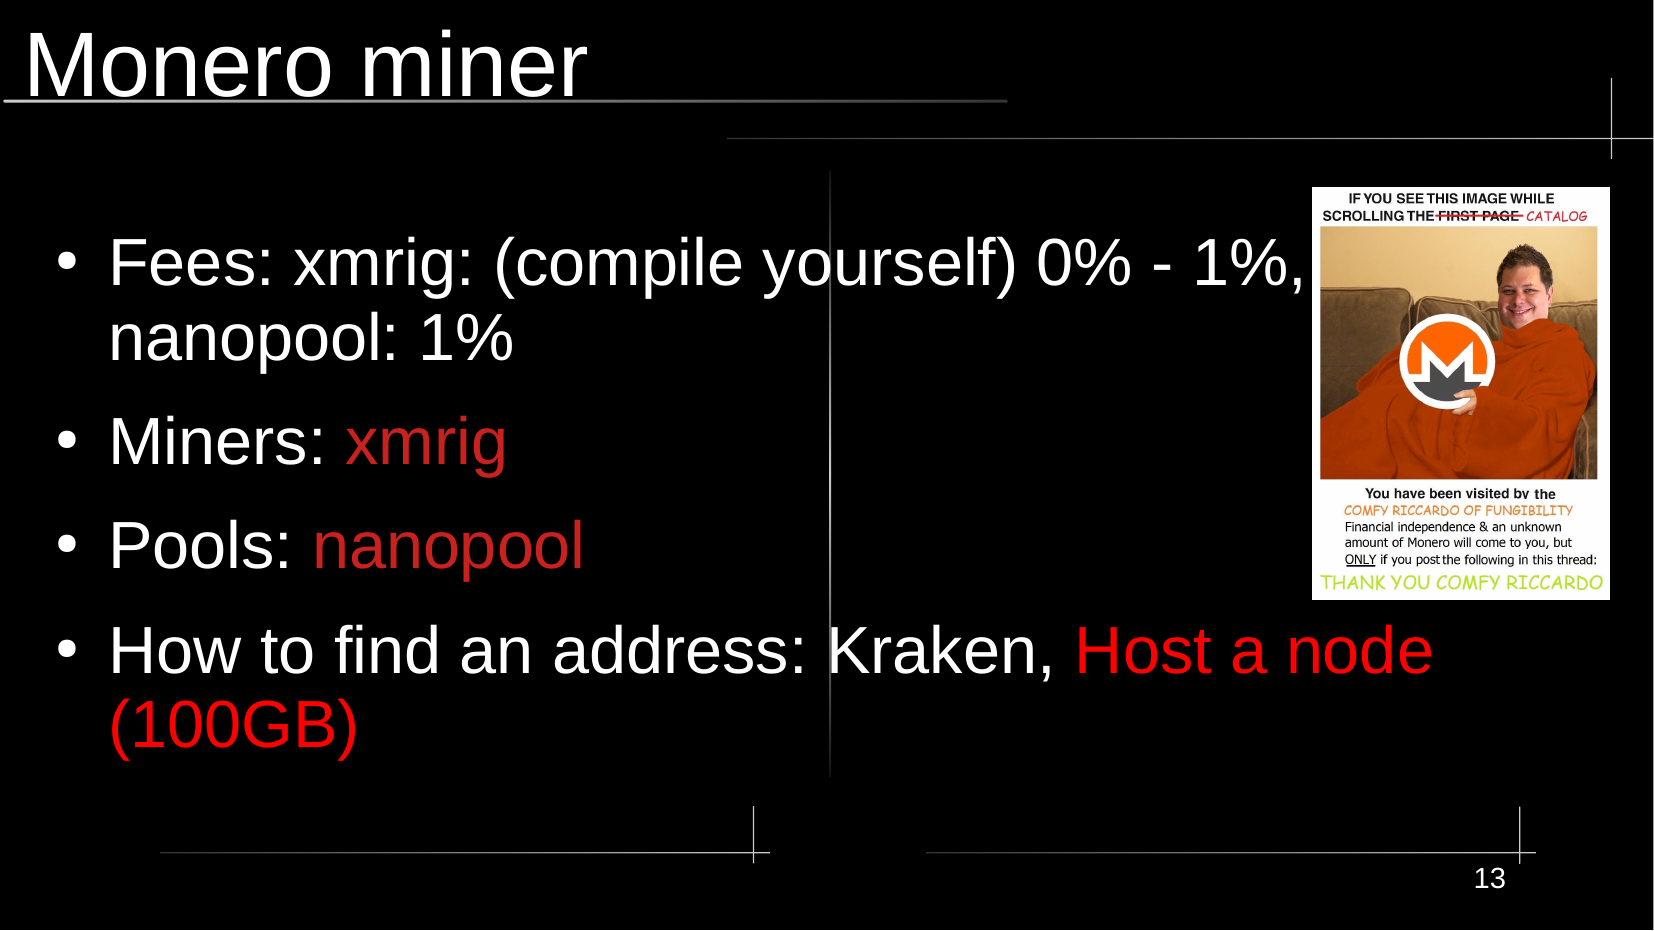

# Monero miner
Fees: xmrig: (compile yourself) 0% - 1%, nanopool: 1%
Miners: xmrig
Pools: nanopool
How to find an address: Kraken, Host a node (100GB)
13